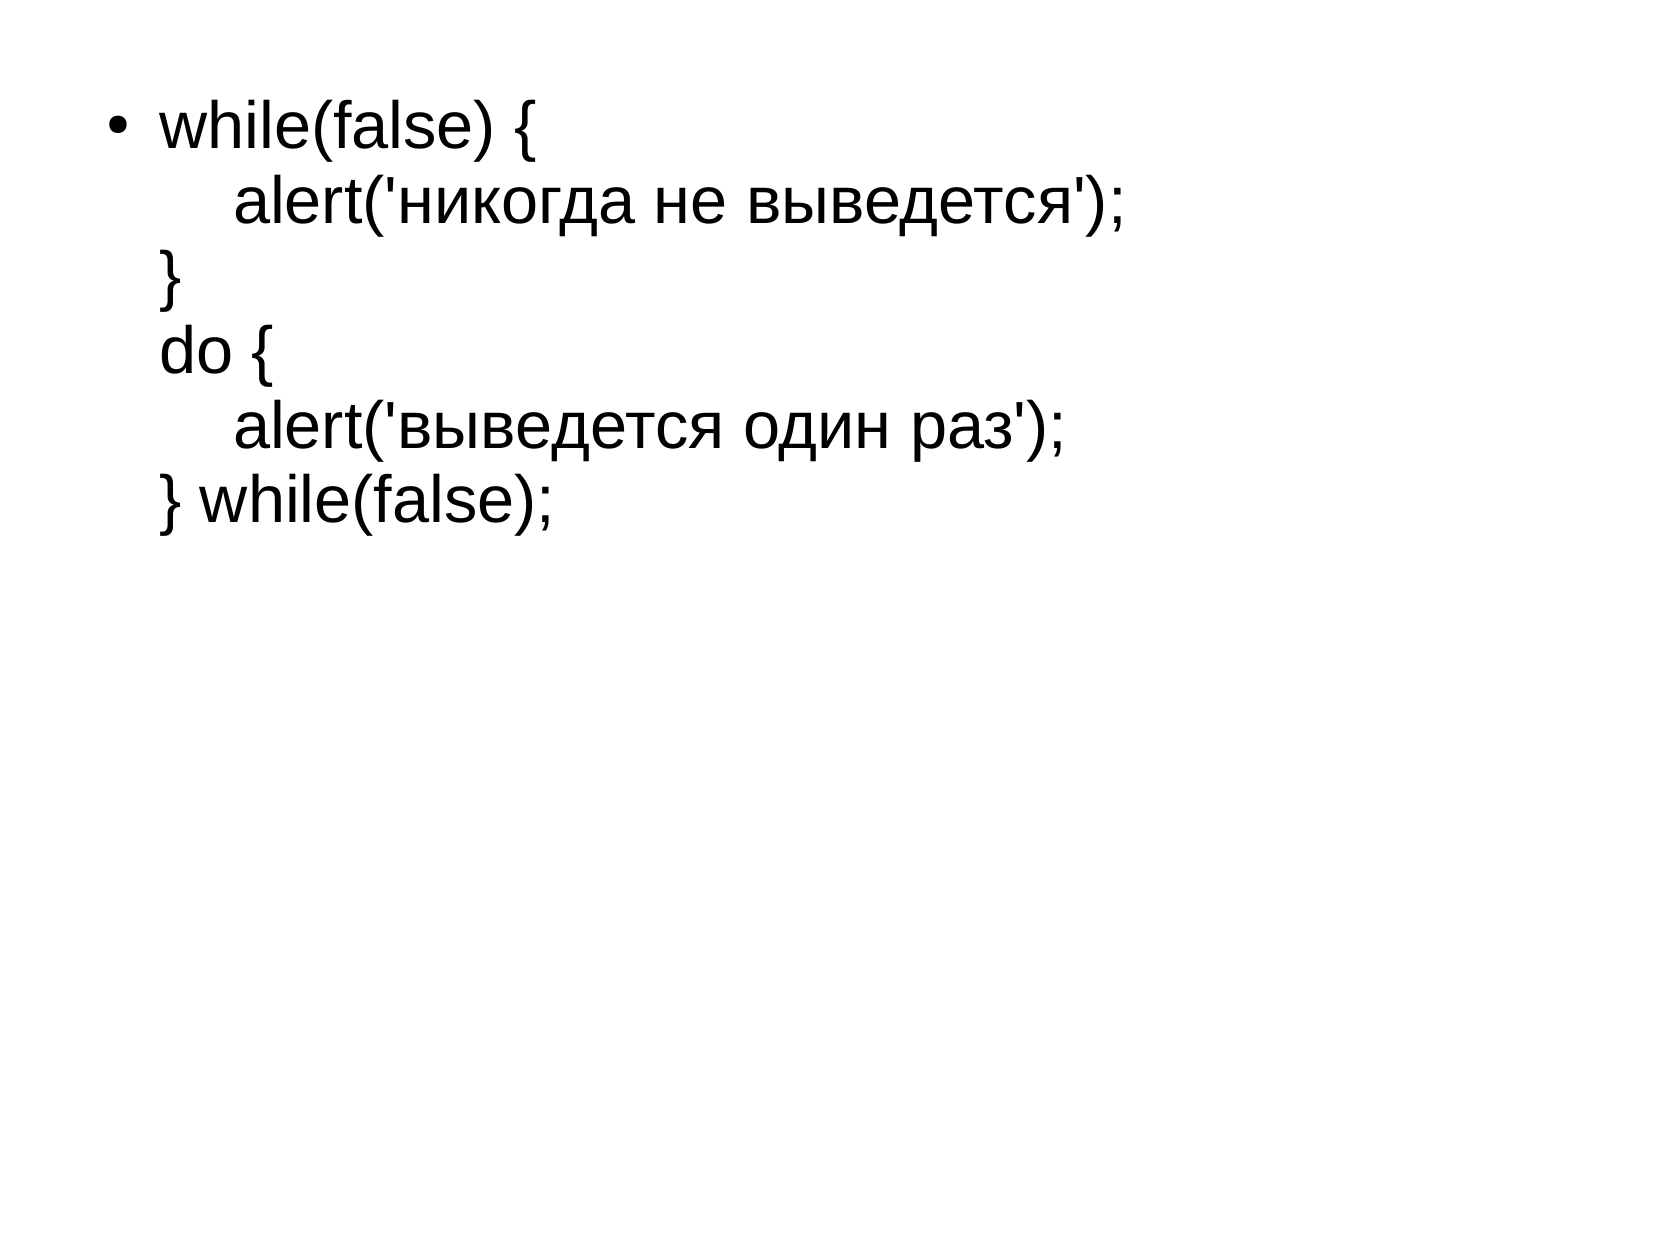

# while(false) { alert('никогда не выведется'); } do { alert('выведется один раз'); } while(false);